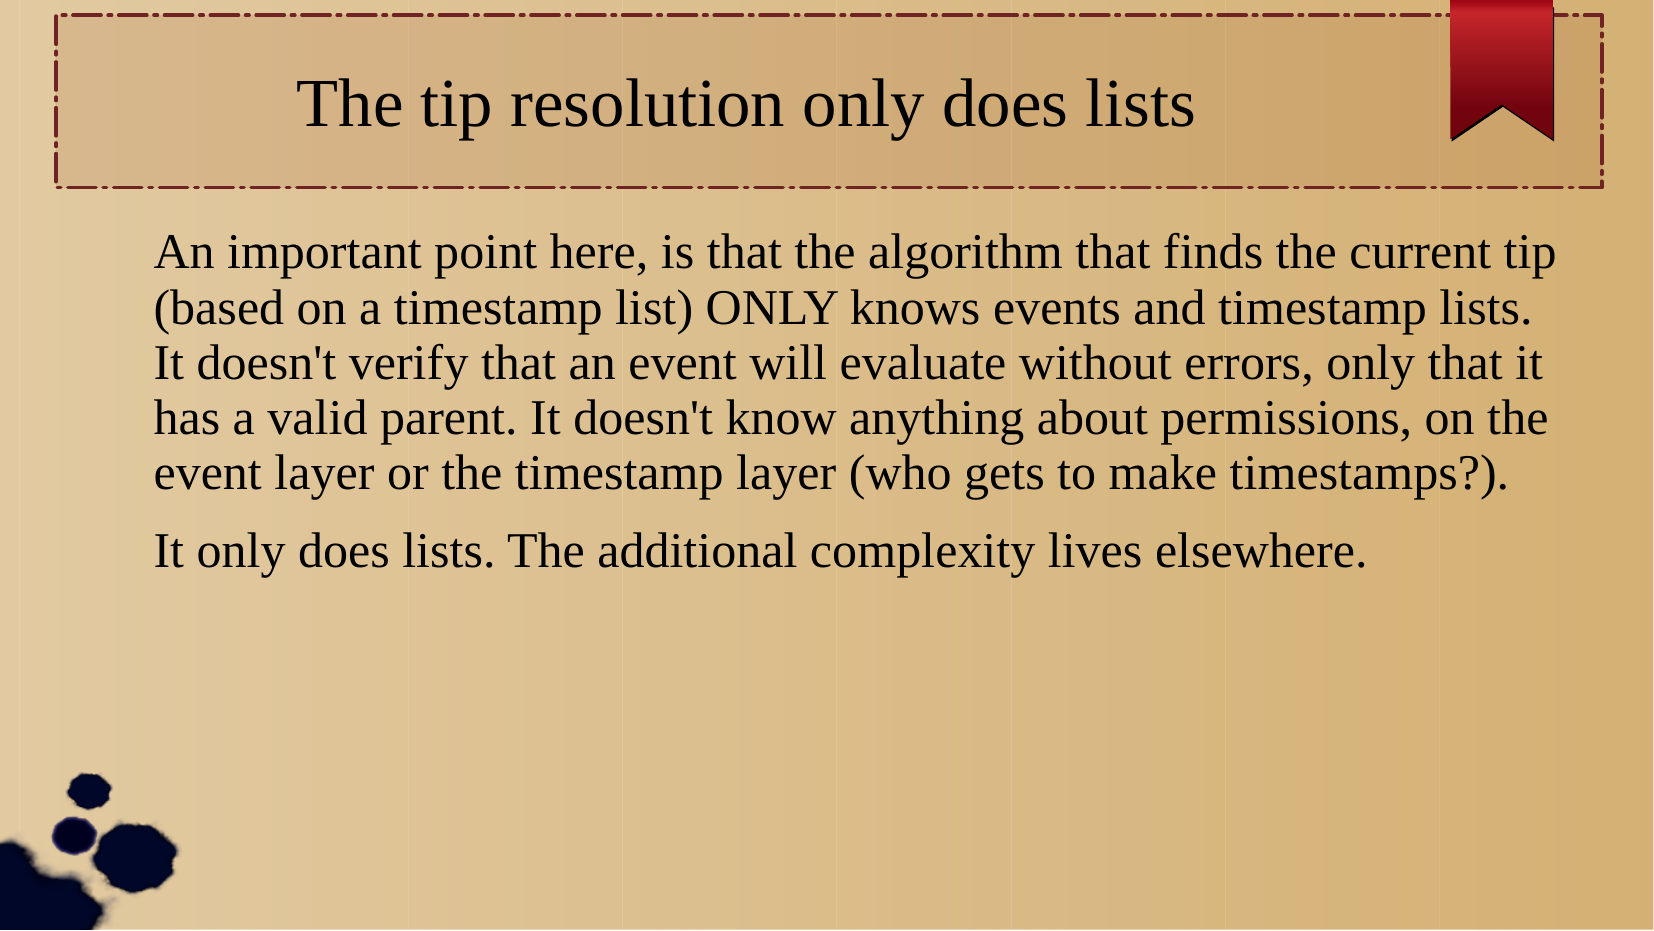

# The tip resolution only does lists
An important point here, is that the algorithm that finds the current tip (based on a timestamp list) ONLY knows events and timestamp lists. It doesn't verify that an event will evaluate without errors, only that it has a valid parent. It doesn't know anything about permissions, on the event layer or the timestamp layer (who gets to make timestamps?).
It only does lists. The additional complexity lives elsewhere.